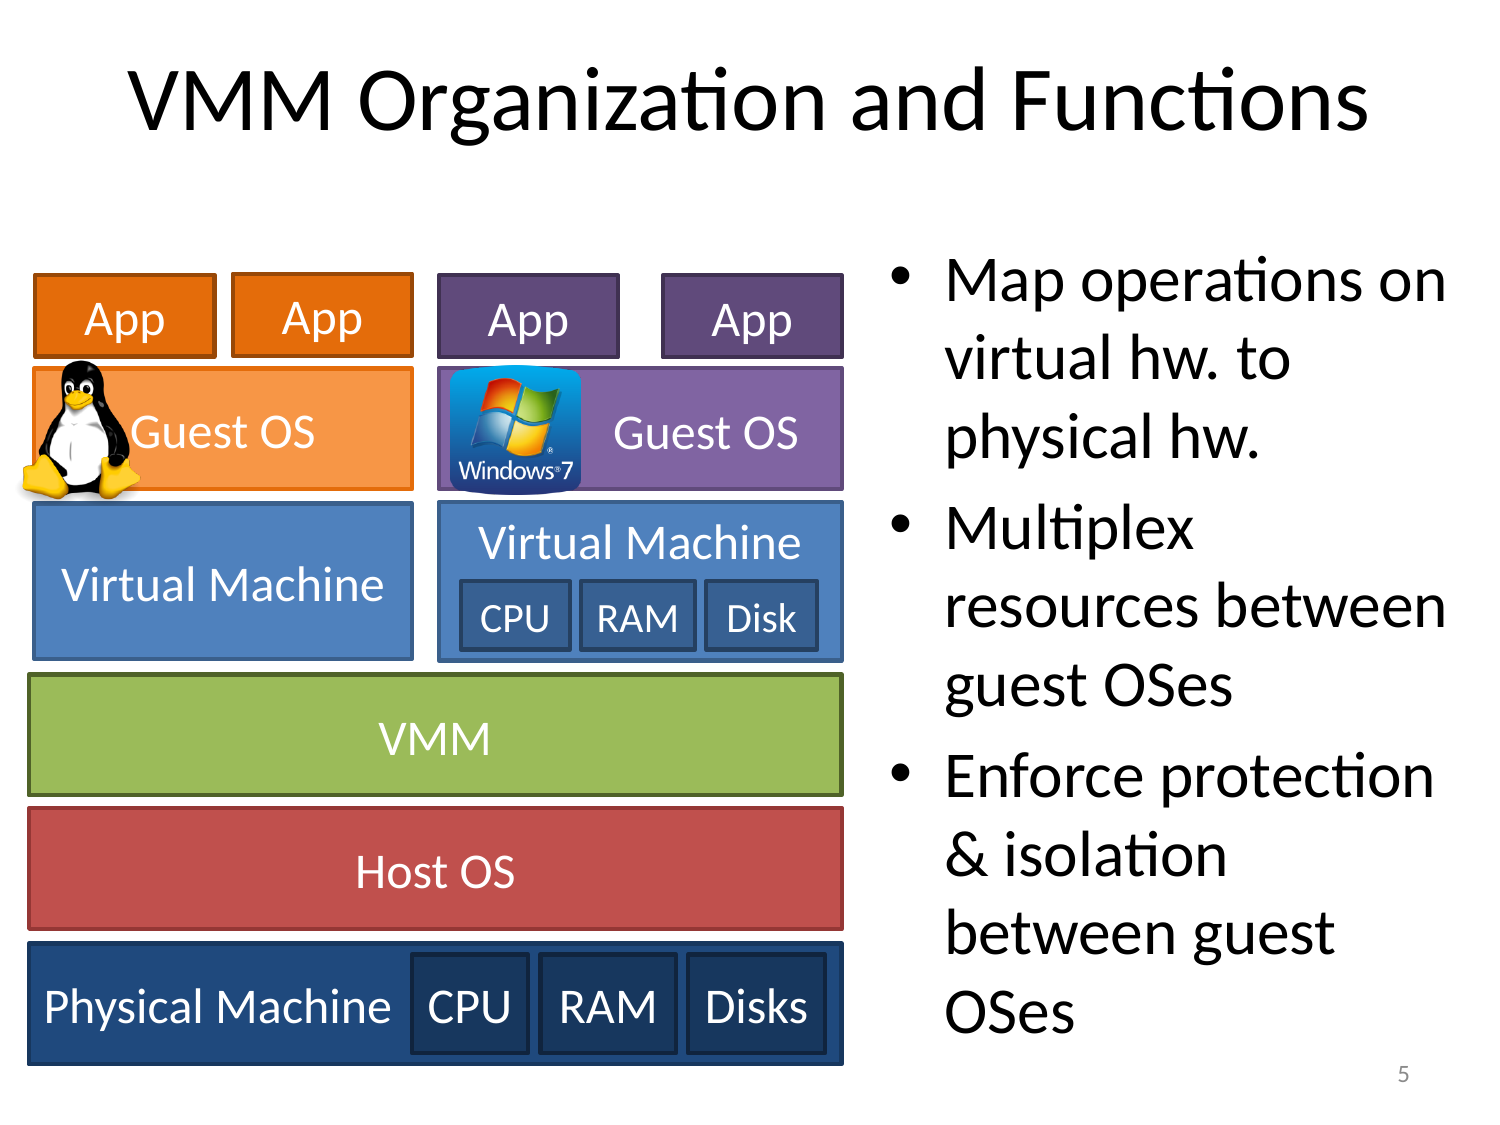

# VMM Organization and Functions
Map operations on virtual hw. to physical hw.
Multiplex resources between guest OSes
Enforce protection & isolation between guest OSes
App
App
App
App
Guest OS
Guest OS
Virtual Machine
CPU
RAM
Disk
Virtual Machine
VMM
Host OS
Physical Machine
CPU
RAM
Disks
3